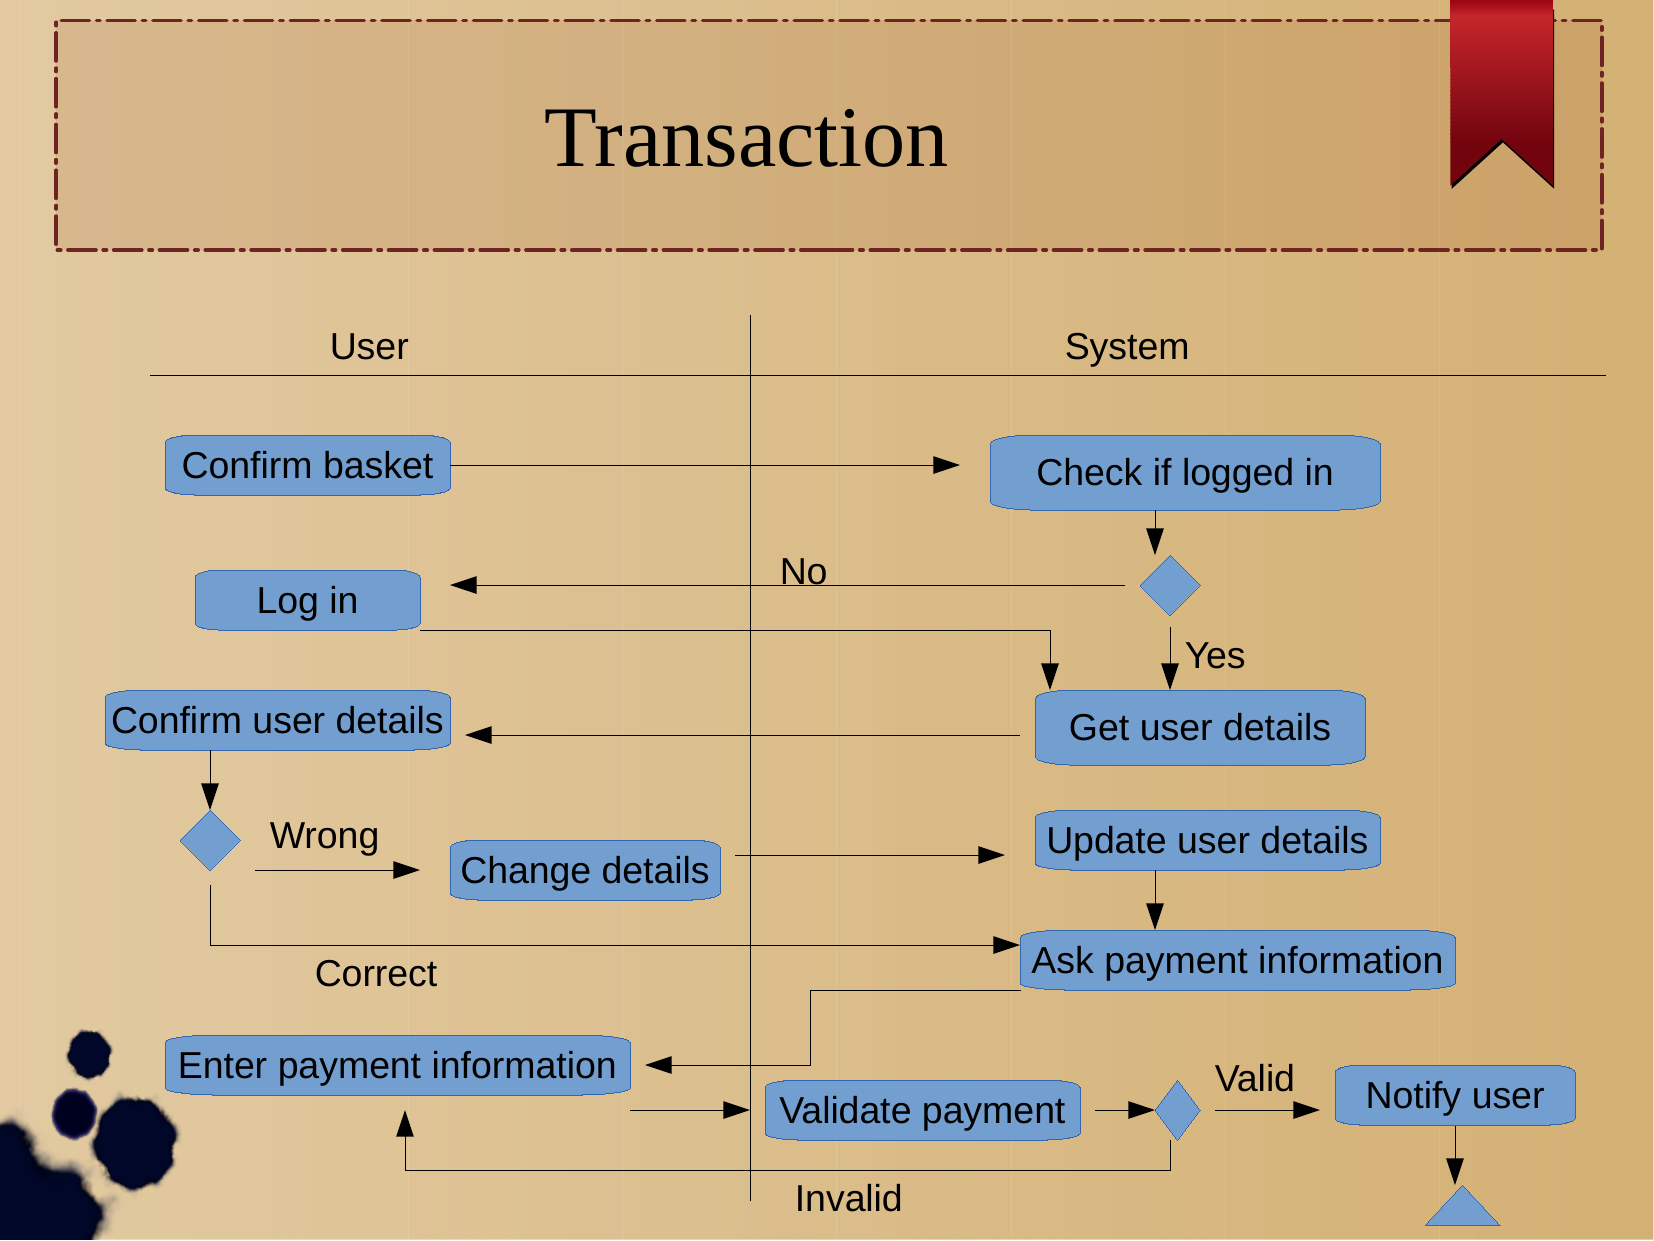

# Transaction
User
System
Confirm basket
Check if logged in
No
Log in
Yes
Get user details
Confirm user details
Wrong
Change details
Update user details
Ask payment information
Correct
Enter payment information
Valid
Notify user
Validate payment
Invalid